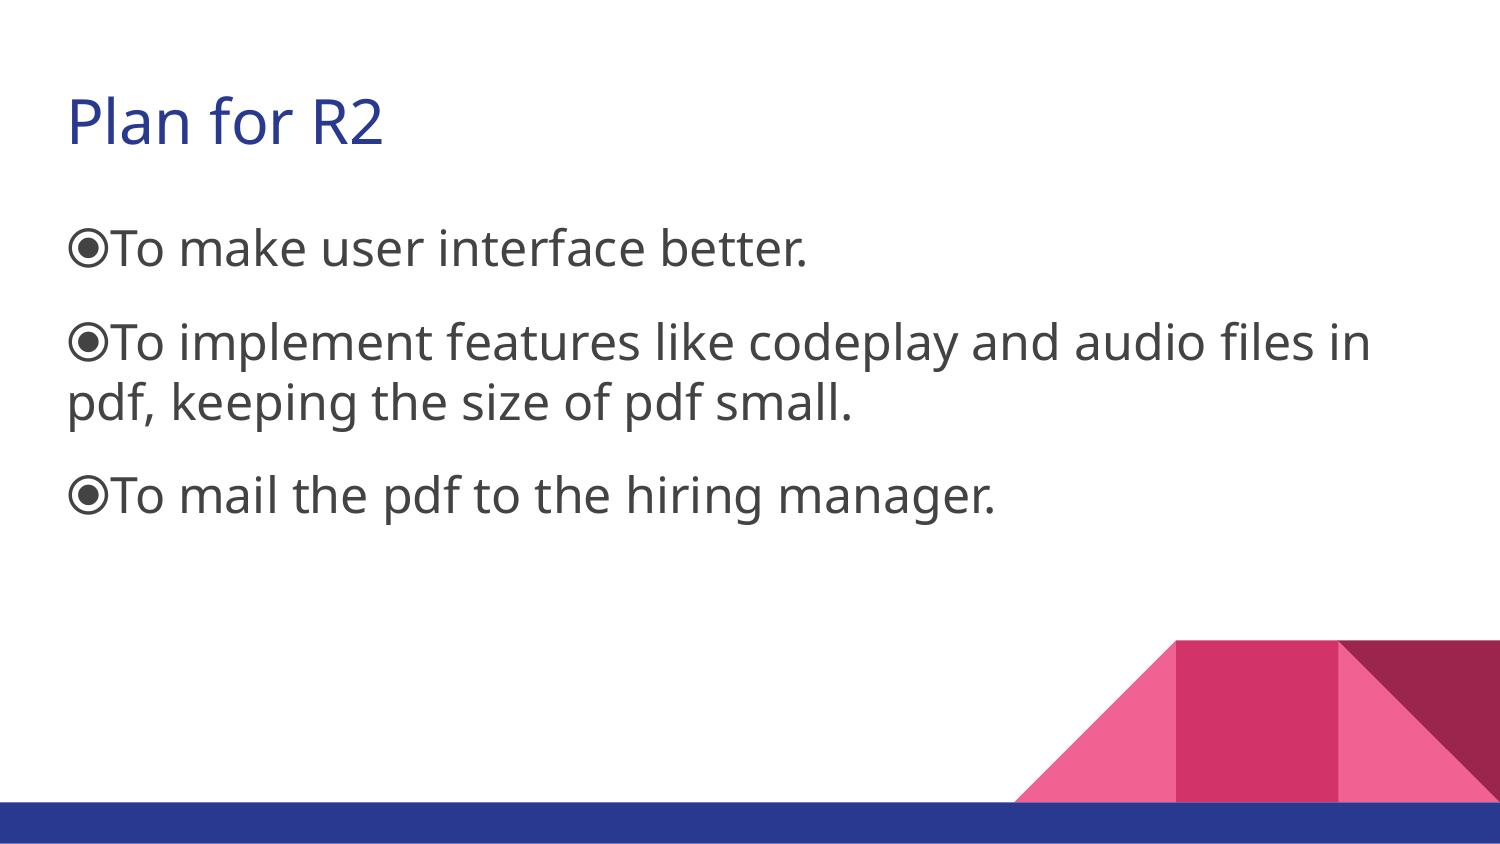

# Plan for R2
⦿To make user interface better.
⦿To implement features like codeplay and audio files in pdf, keeping the size of pdf small.
⦿To mail the pdf to the hiring manager.